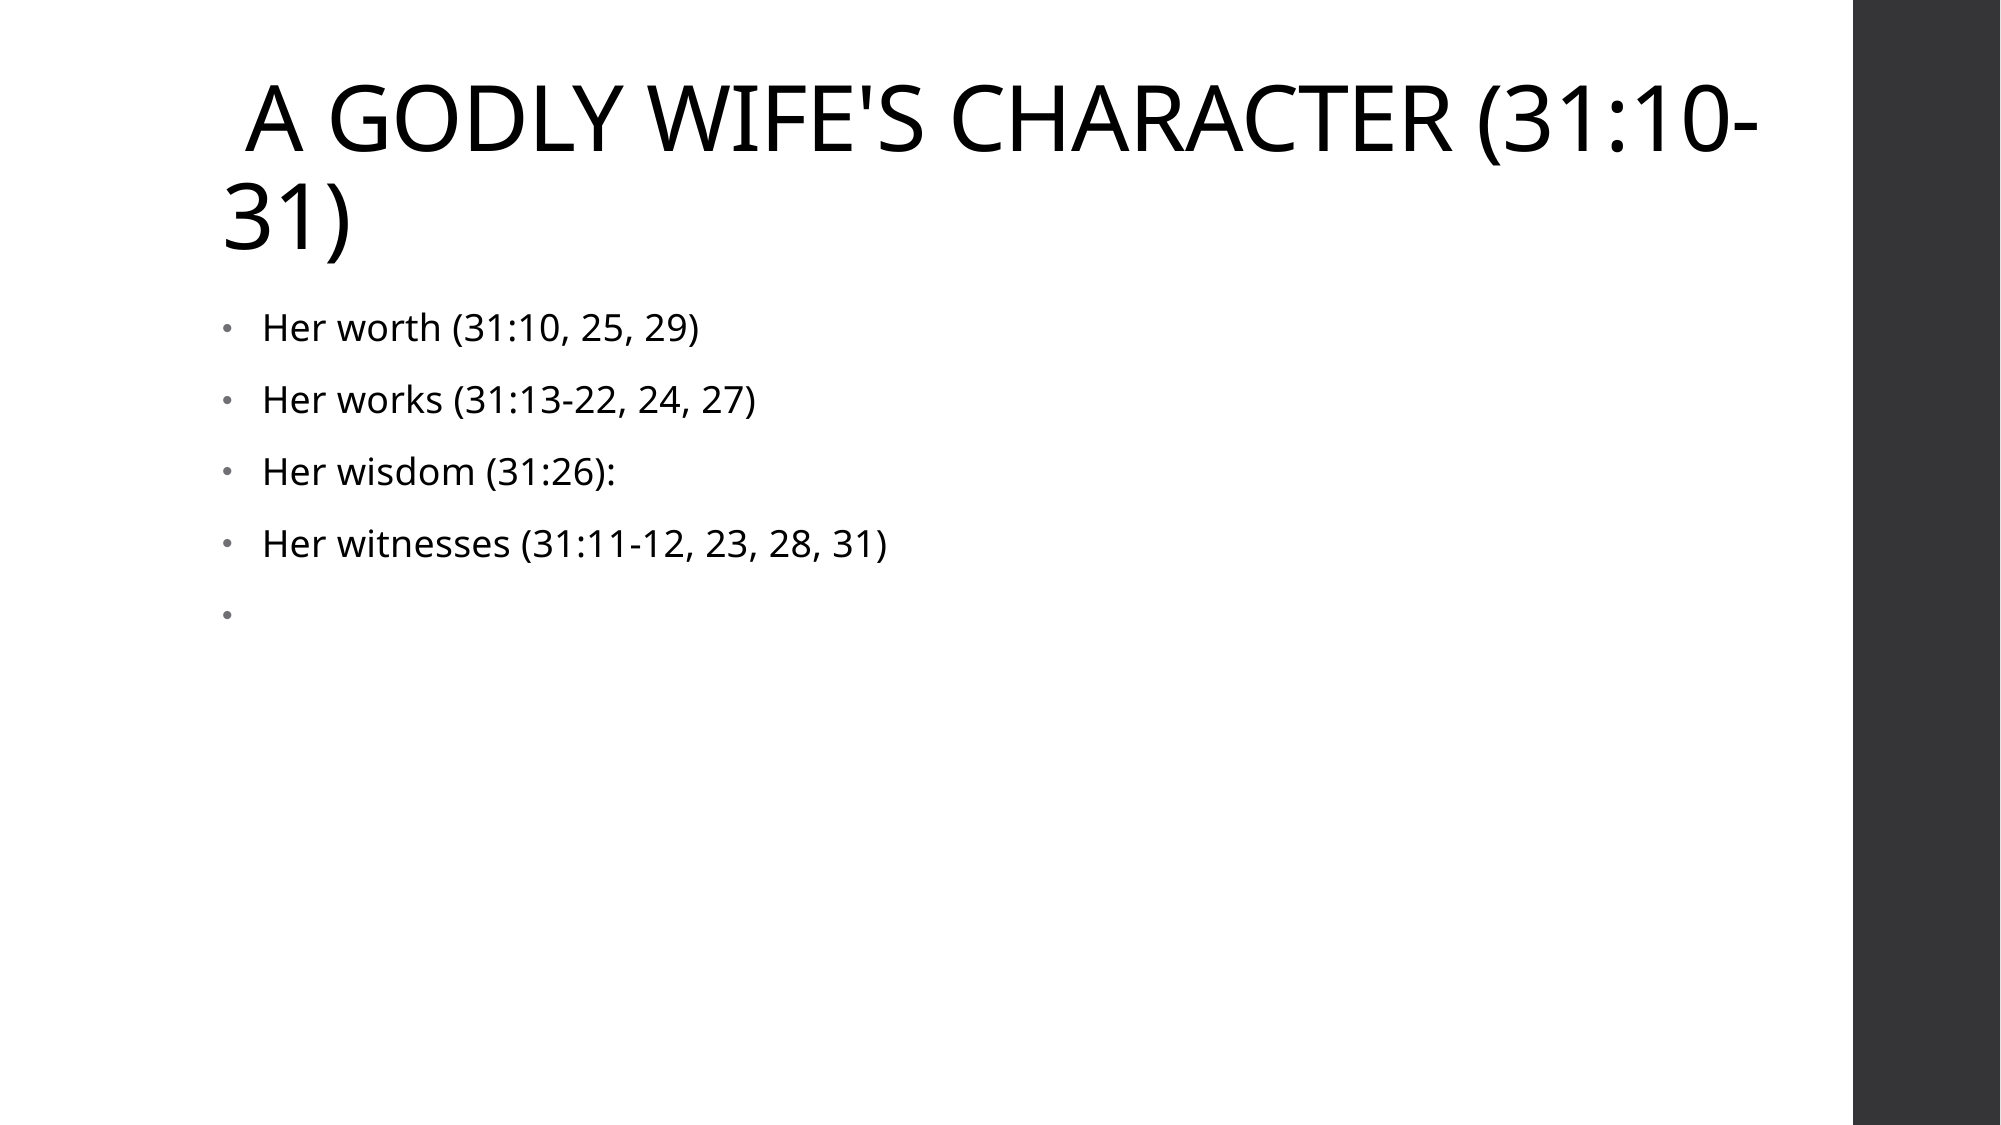

# A GODLY WIFE'S CHARACTER (31:10-31)
 Her worth (31:10, 25, 29)
 Her works (31:13-22, 24, 27)
 Her wisdom (31:26):
 Her witnesses (31:11-12, 23, 28, 31)